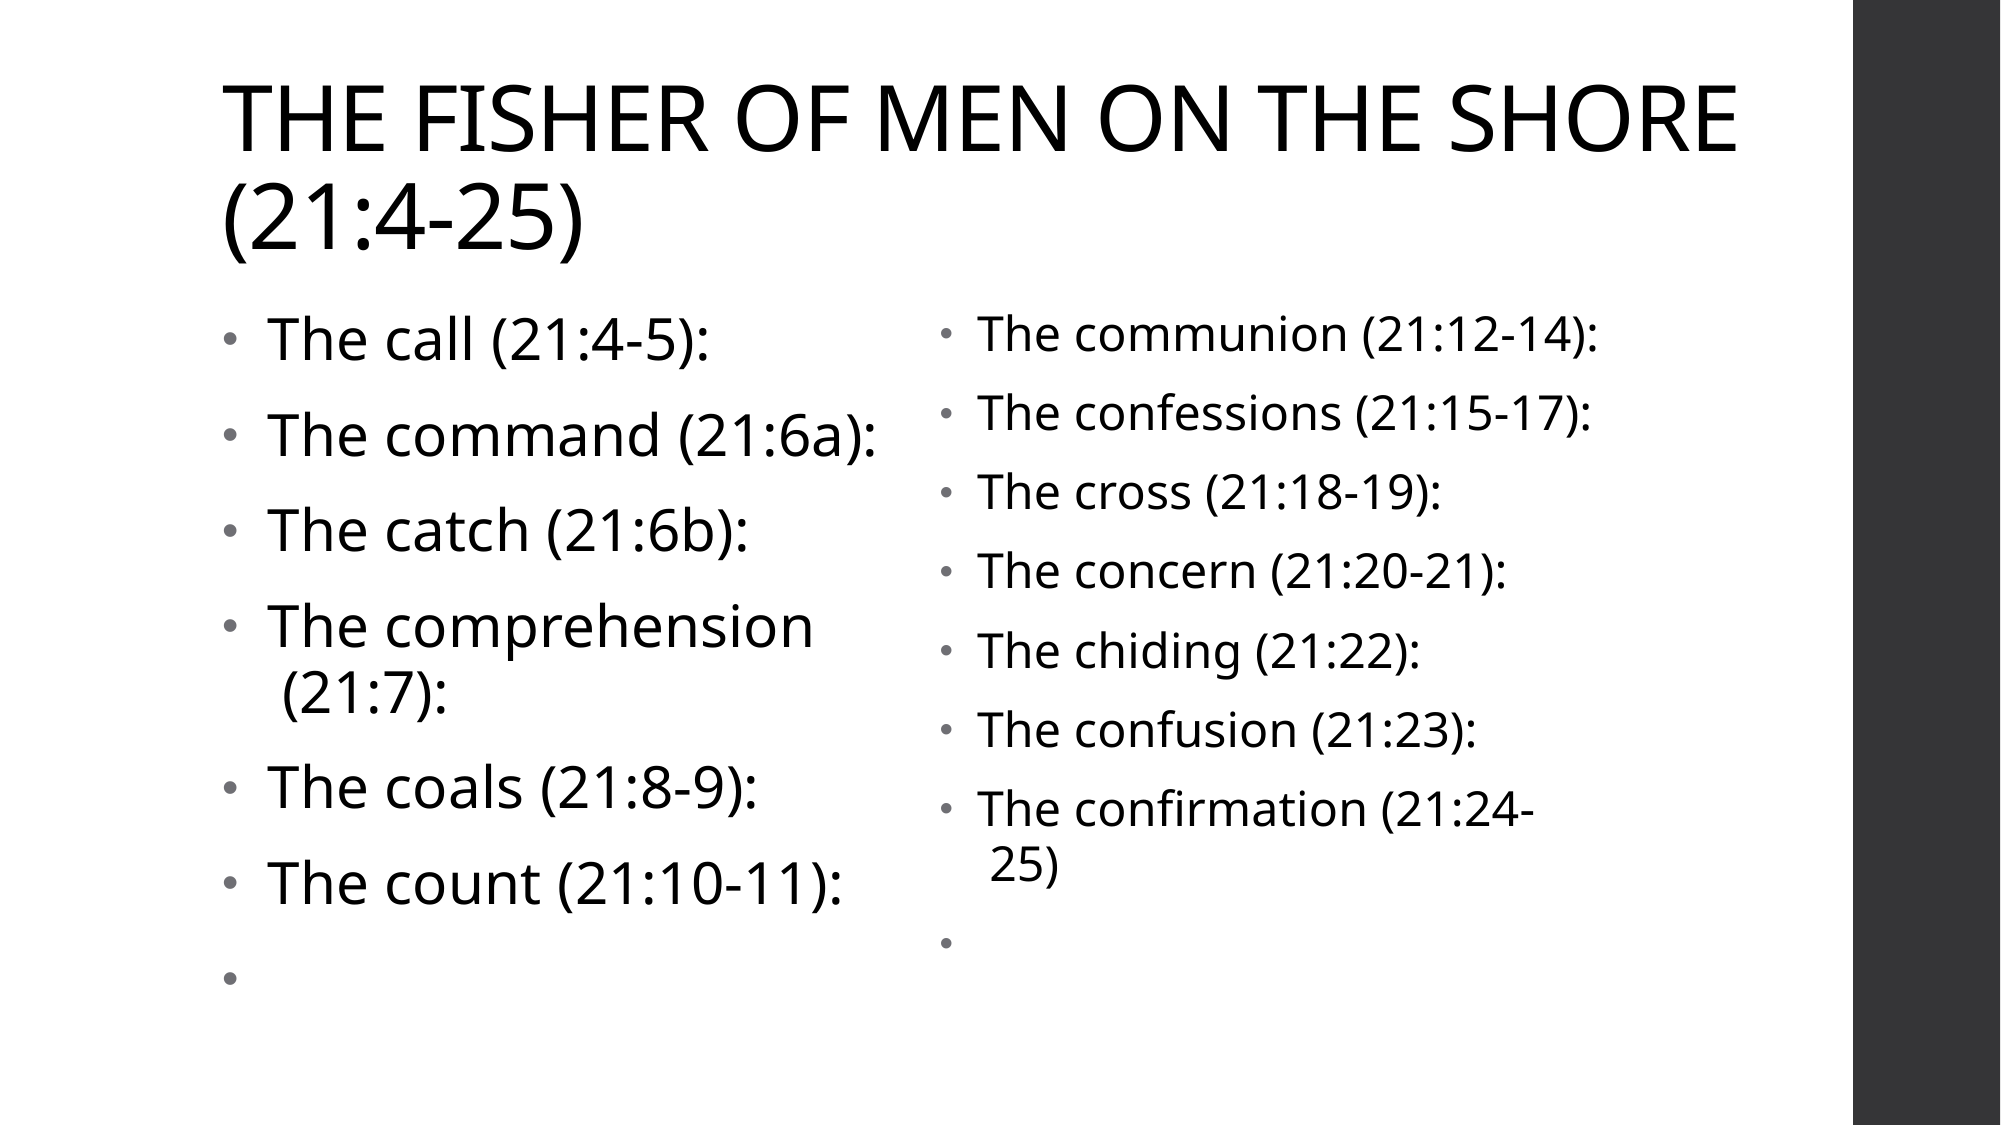

# THE FISHER OF MEN ON THE SHORE (21:4-25)
 The call (21:4-5):
 The command (21:6a):
 The catch (21:6b):
 The comprehension (21:7):
 The coals (21:8-9):
 The count (21:10-11):
 The communion (21:12-14):
 The confessions (21:15-17):
 The cross (21:18-19):
 The concern (21:20-21):
 The chiding (21:22):
 The confusion (21:23):
 The confirmation (21:24-25)